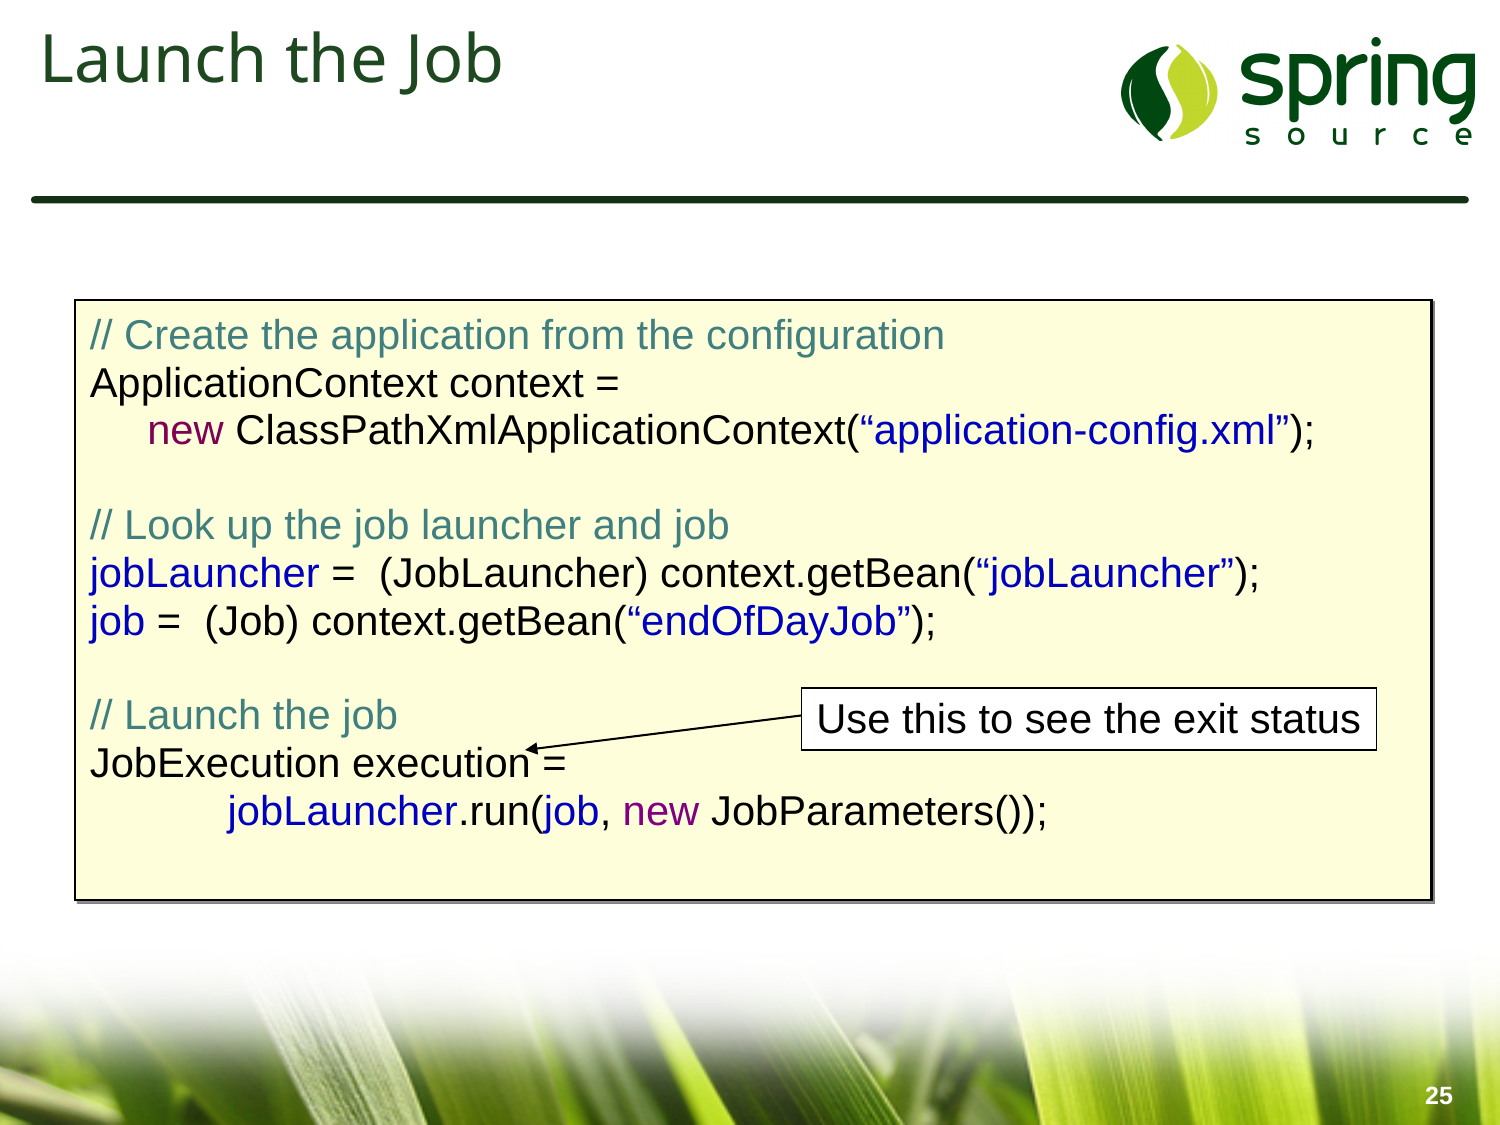

# Launch the Job
// Create the application from the configuration
ApplicationContext context =
 new ClassPathXmlApplicationContext(“application-config.xml”);
// Look up the job launcher and job
jobLauncher = (JobLauncher) context.getBean(“jobLauncher”);
job = (Job) context.getBean(“endOfDayJob”);
// Launch the job
JobExecution execution =
 jobLauncher.run(job, new JobParameters());
Use this to see the exit status